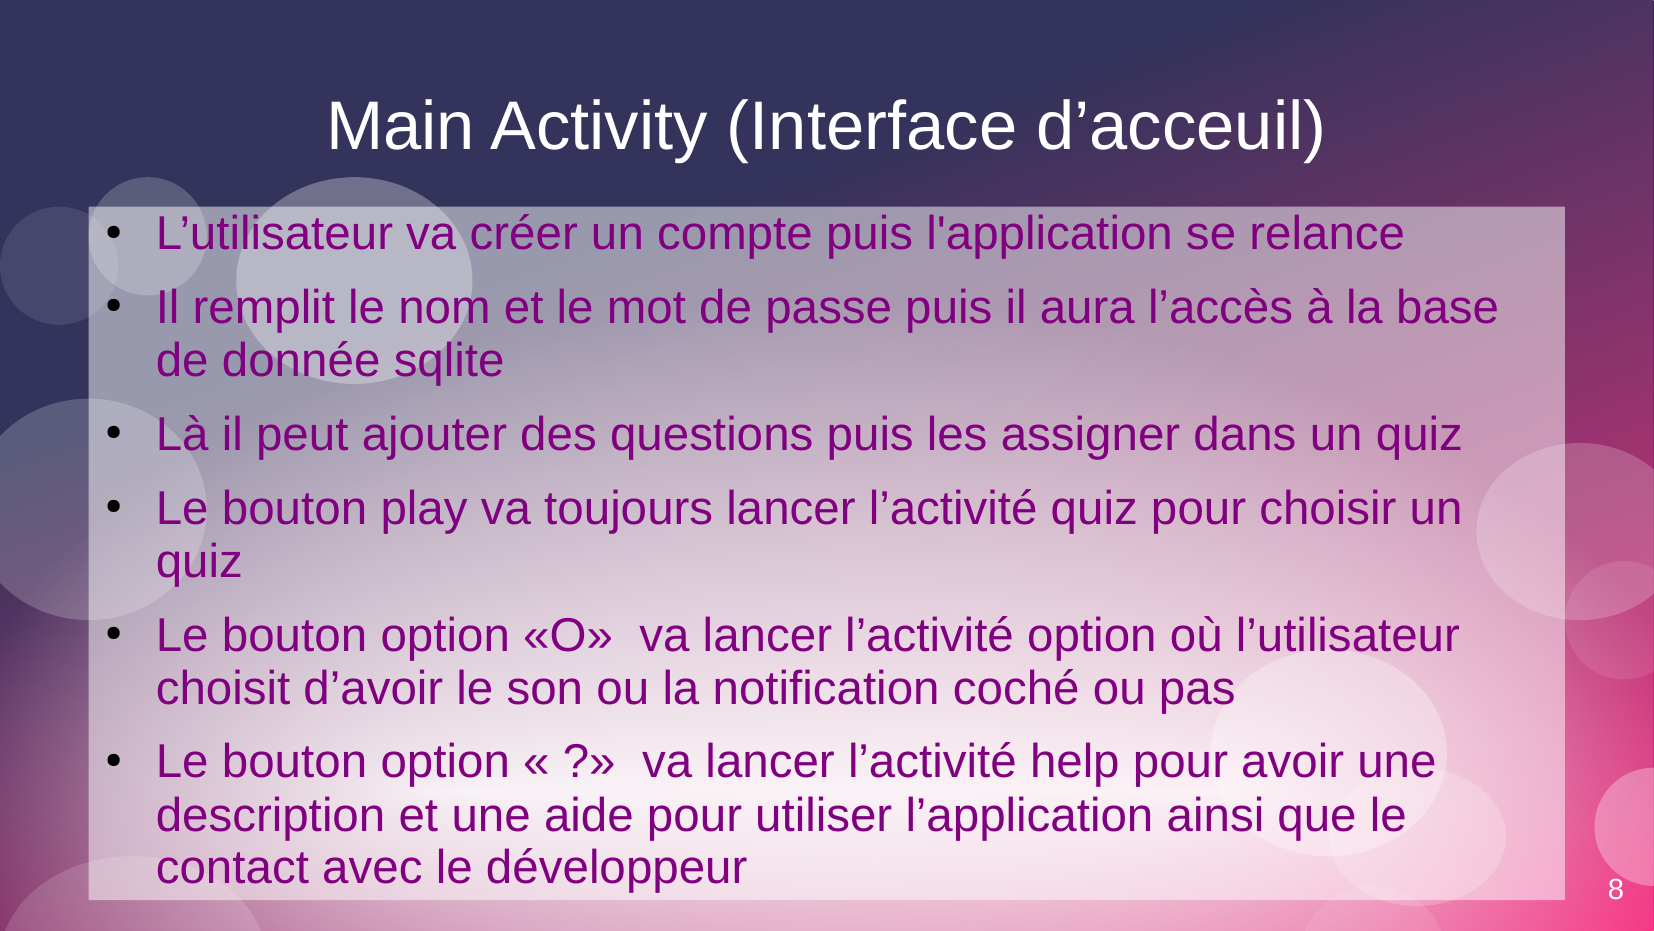

# Main Activity (Interface d’acceuil)
L’utilisateur va créer un compte puis l'application se relance
Il remplit le nom et le mot de passe puis il aura l’accès à la base de donnée sqlite
Là il peut ajouter des questions puis les assigner dans un quiz
Le bouton play va toujours lancer l’activité quiz pour choisir un quiz
Le bouton option «O»  va lancer l’activité option où l’utilisateur choisit d’avoir le son ou la notification coché ou pas
Le bouton option « ?»  va lancer l’activité help pour avoir une description et une aide pour utiliser l’application ainsi que le contact avec le développeur
8